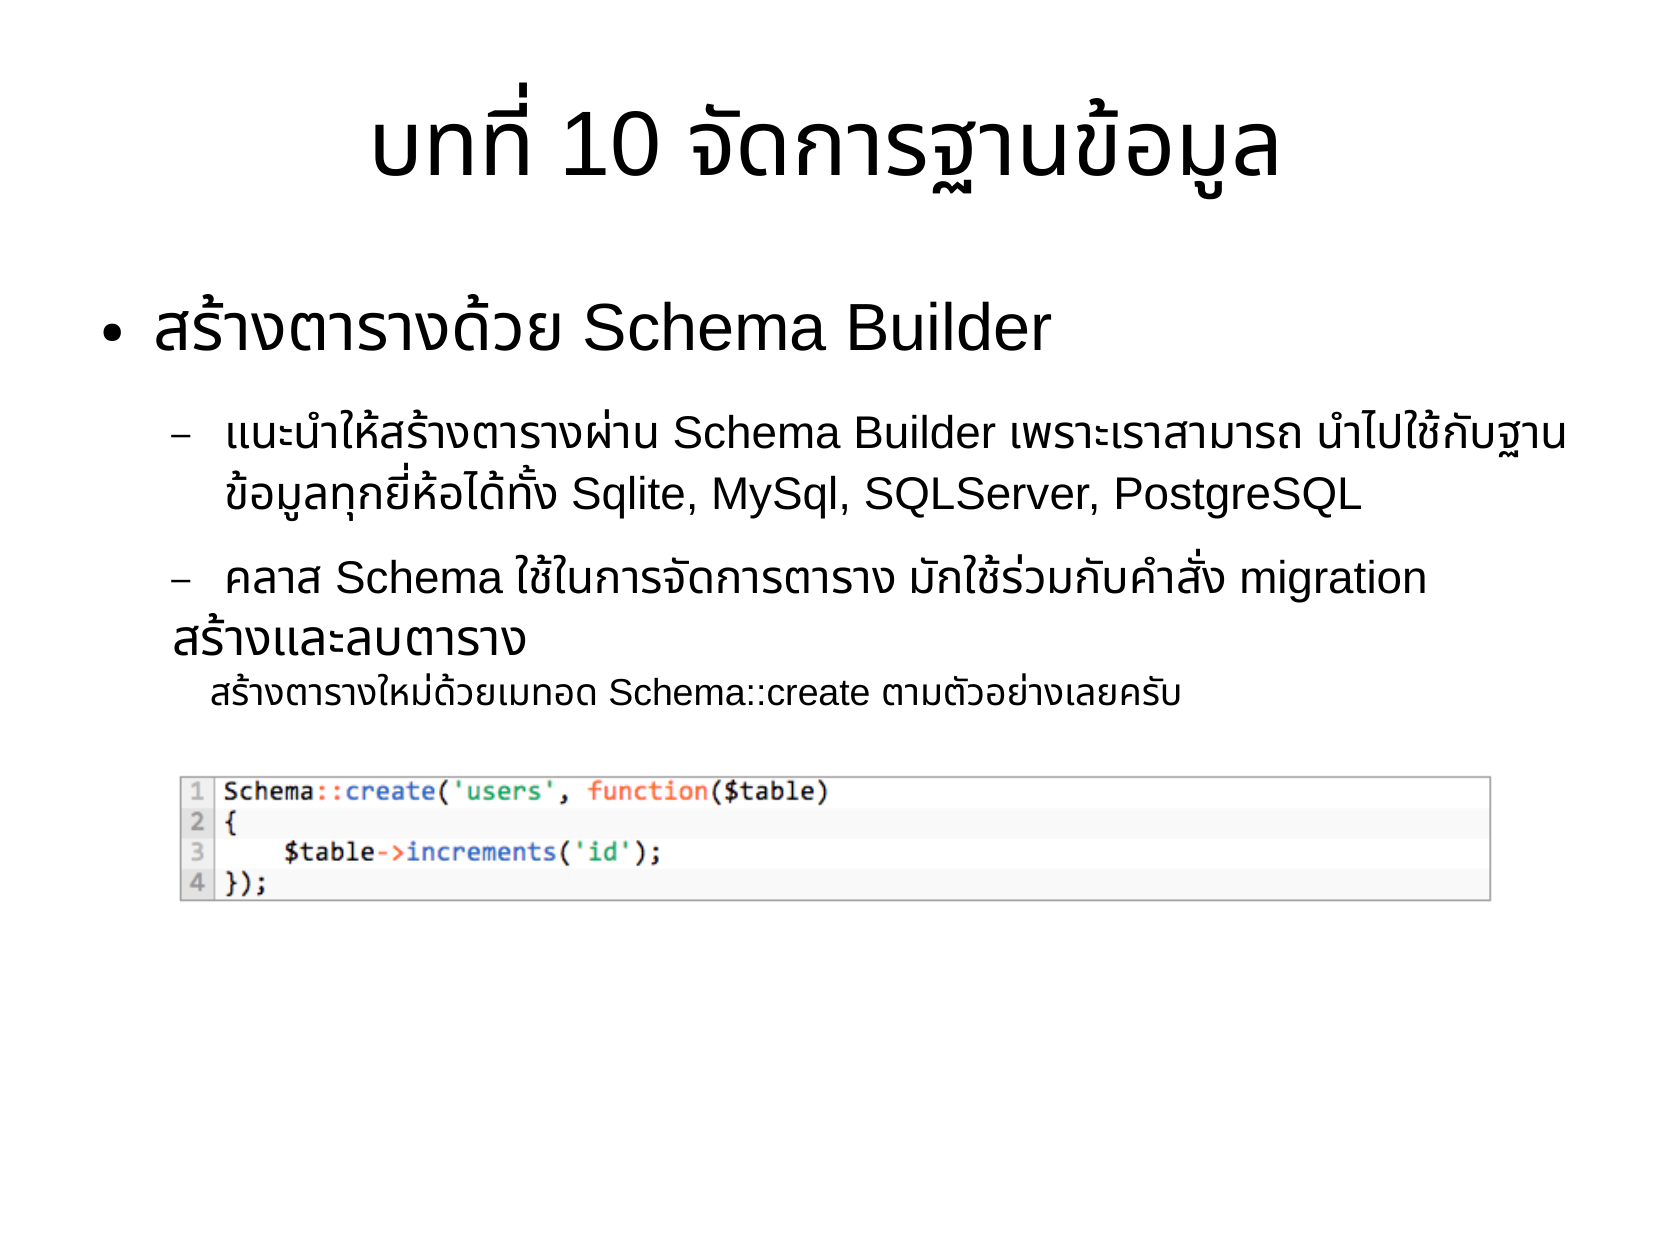

# บทที่ 10 จัดการฐานข้อมูล
สร้างตารางด้วย Schema Builder
แนะนำให้สร้างตารางผ่าน Schema Builder เพราะเราสามารถ นำไปใช้กับฐานข้อมูลทุกยี่ห้อได้ทั้ง Sqlite, MySql, SQLServer, PostgreSQL
คลาส Schema ใช้ในการจัดการตาราง มักใช้ร่วมกับคำสั่ง migration
สร้างและลบตาราง
สร้างตารางใหม่ด้วยเมทอด Schema::create ตามตัวอย่างเลยครับ